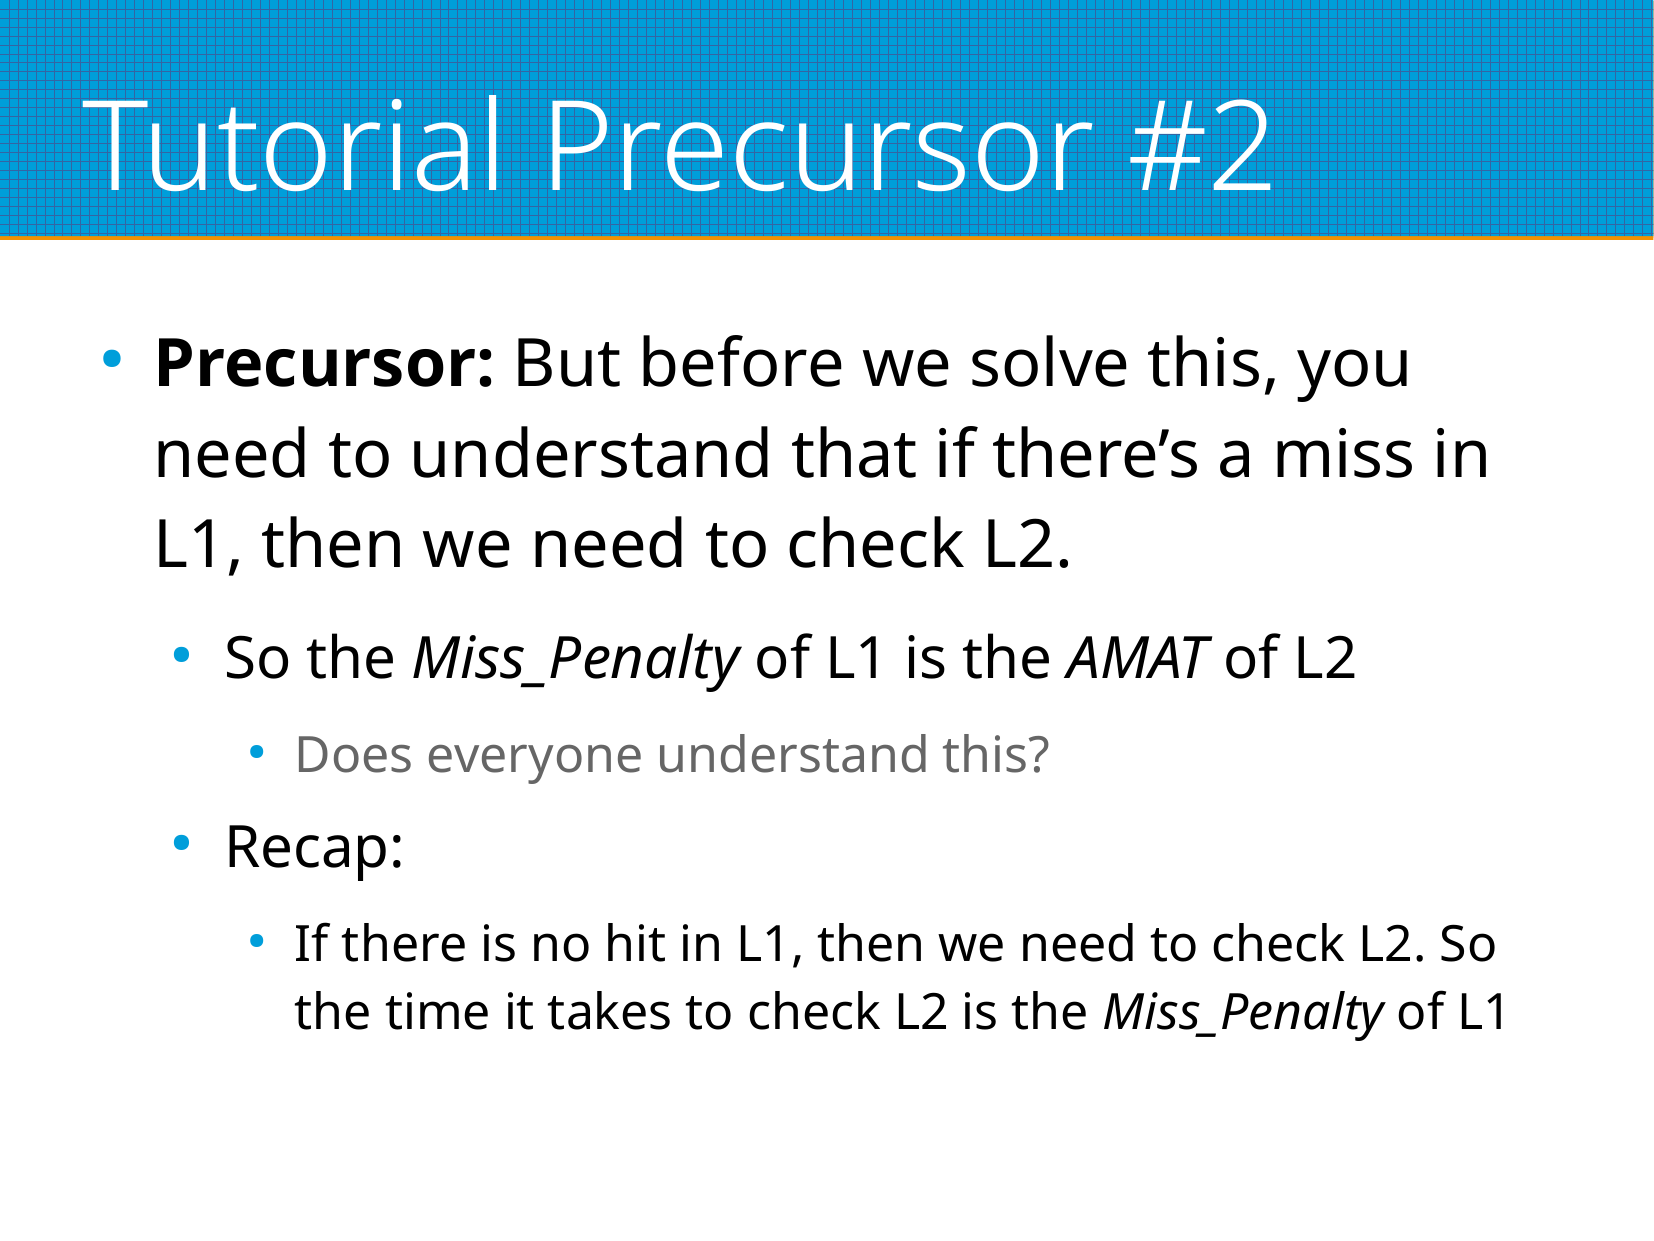

# Tutorial Precursor #2
Precursor: But before we solve this, you need to understand that if there’s a miss in L1, then we need to check L2.
So the Miss_Penalty of L1 is the AMAT of L2
Does everyone understand this?
Recap:
If there is no hit in L1, then we need to check L2. So the time it takes to check L2 is the Miss_Penalty of L1